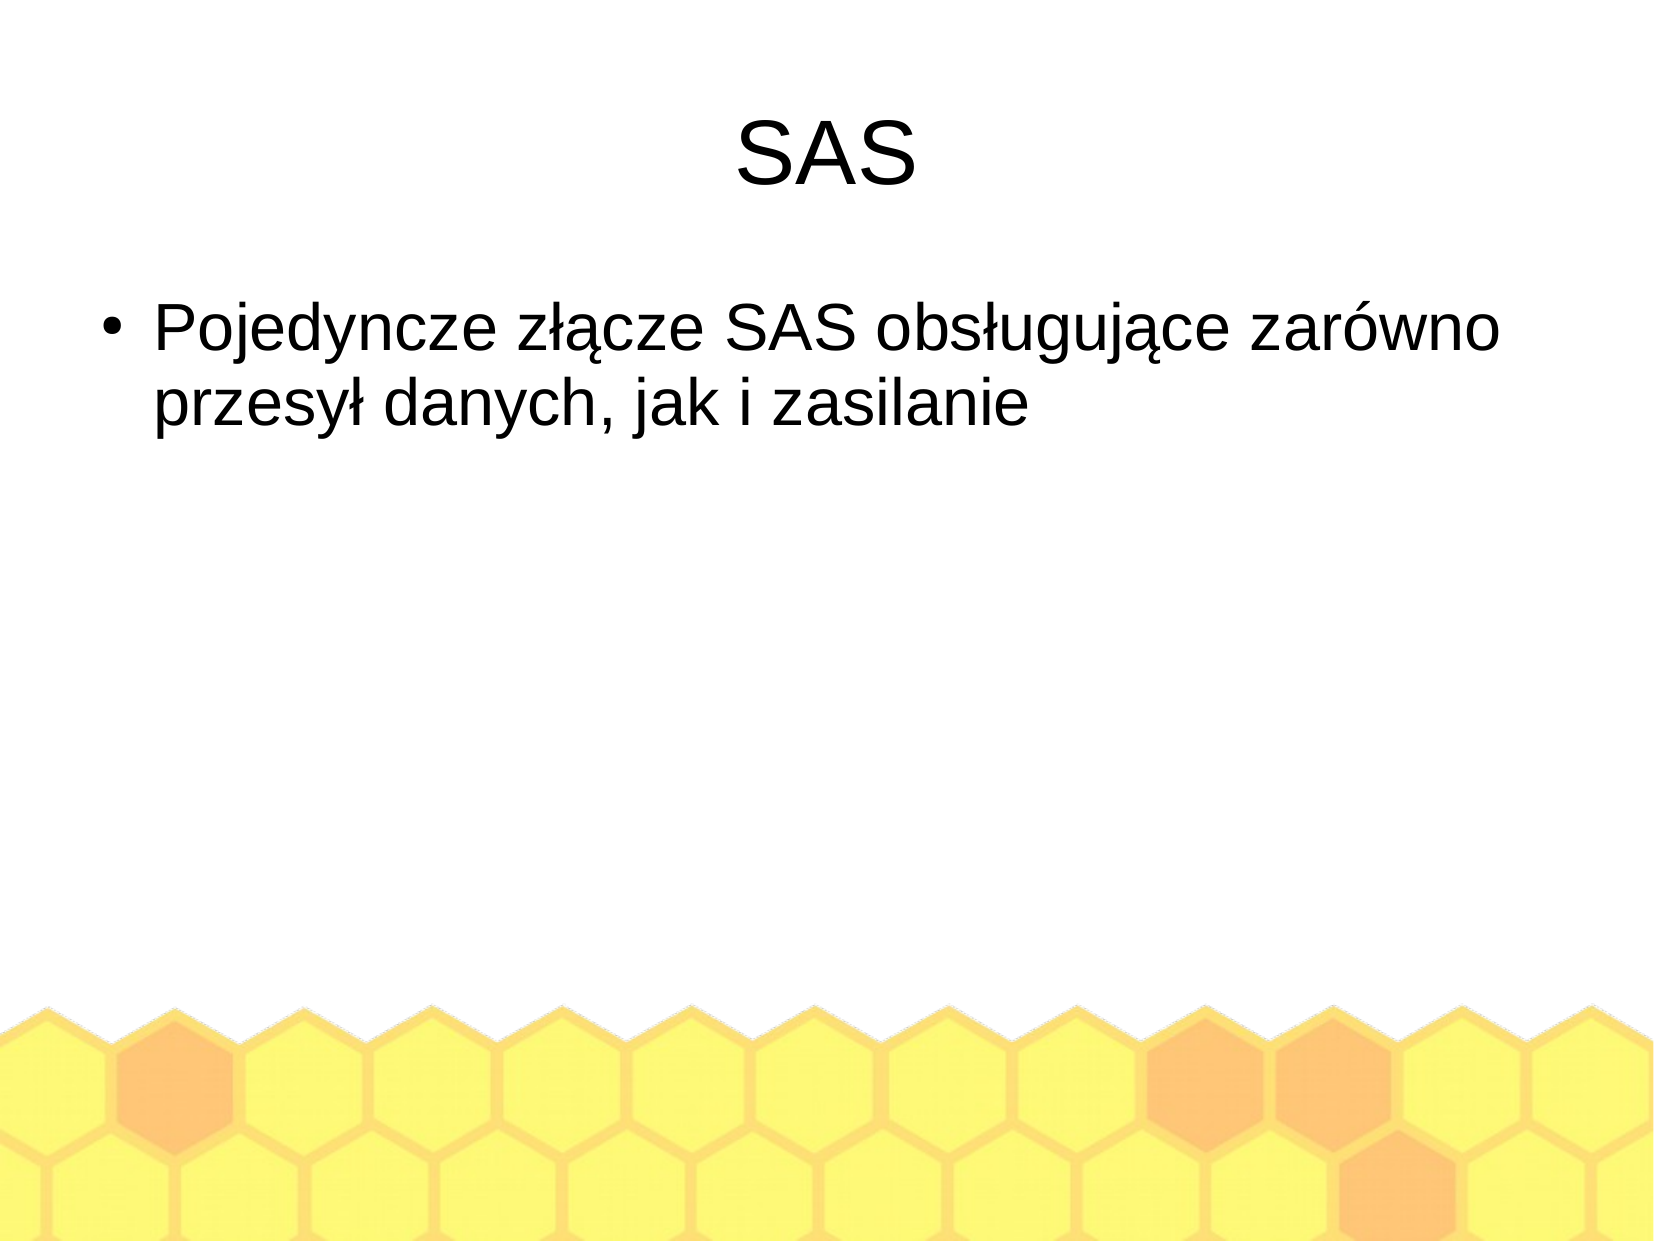

# SAS
Pojedyncze złącze SAS obsługujące zarówno przesył danych, jak i zasilanie